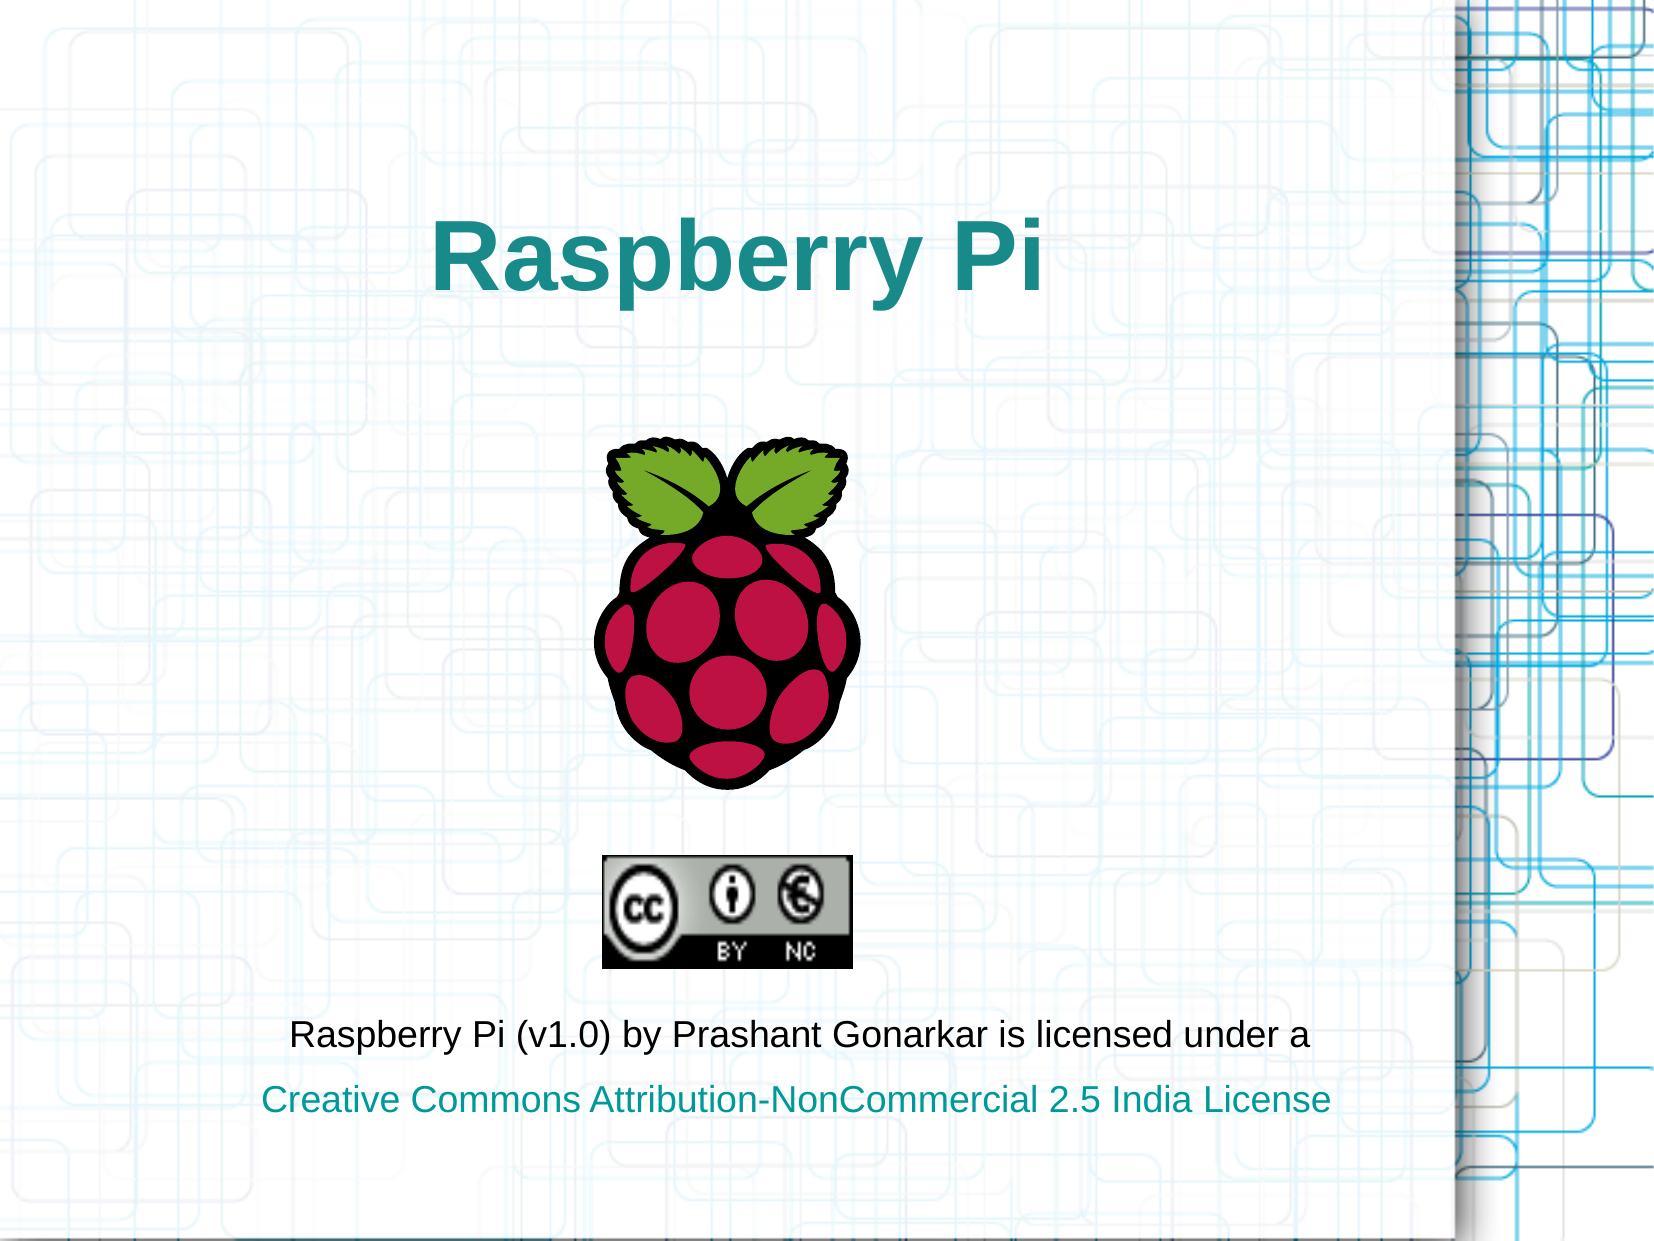

# Raspberry Pi
Raspberry Pi (v1.0) by Prashant Gonarkar is licensed under a
Creative Commons Attribution-NonCommercial 2.5 India License